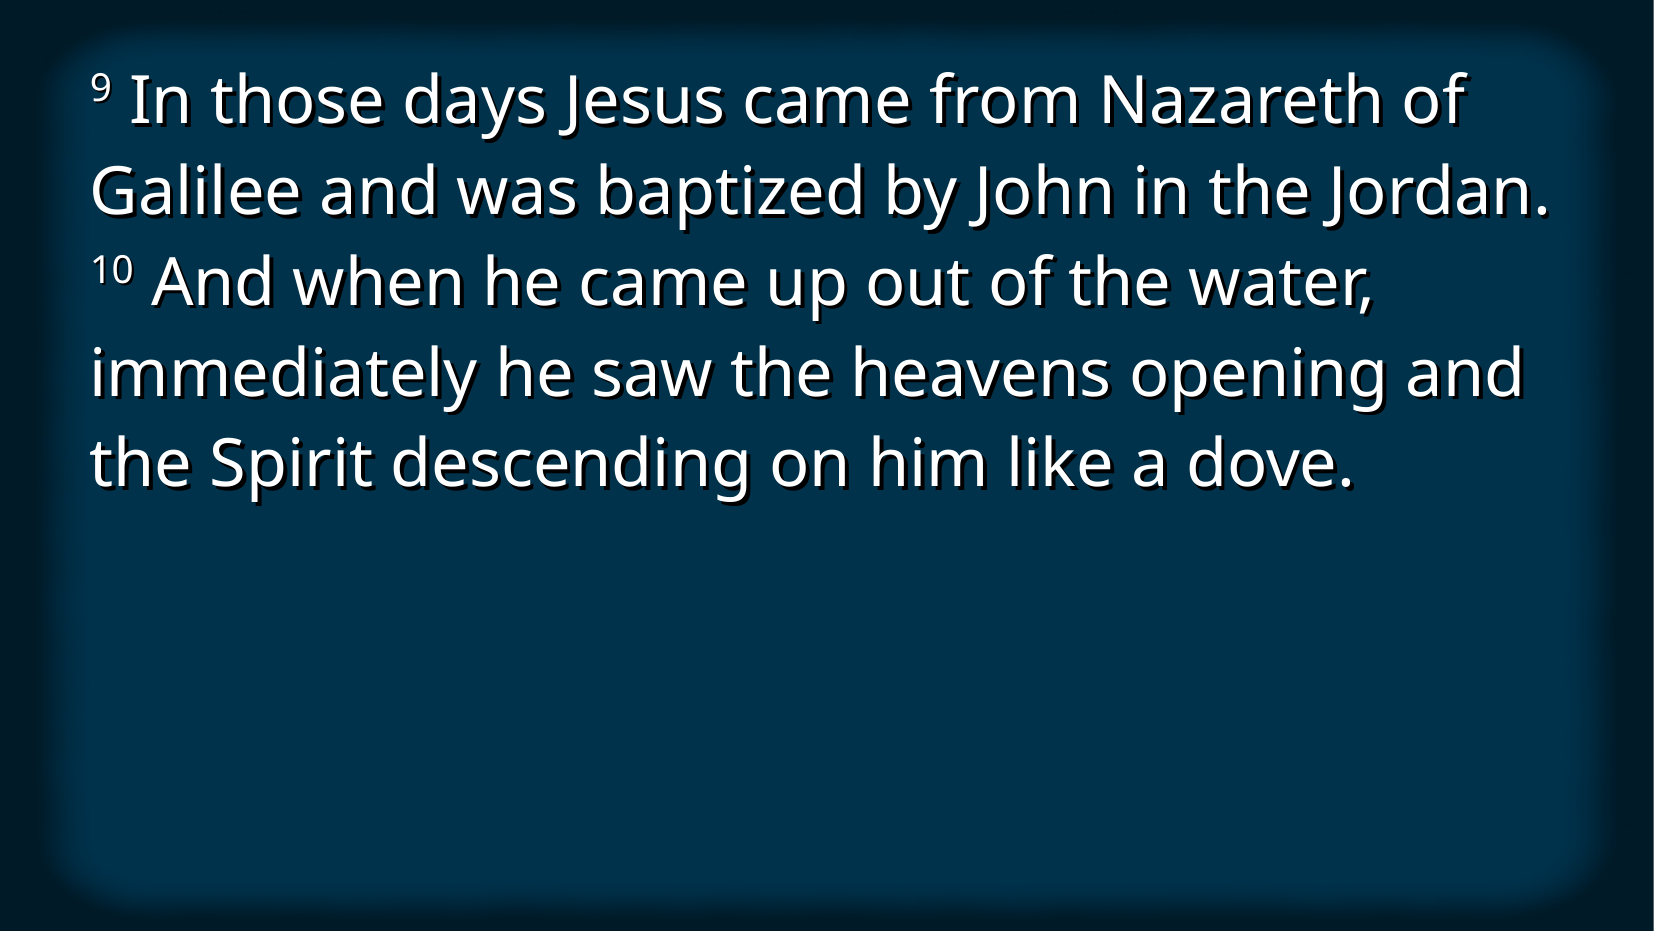

9 In those days Jesus came from Nazareth of Galilee and was baptized by John in the Jordan.
10 And when he came up out of the water, immediately he saw the heavens opening and the Spirit descending on him like a dove.